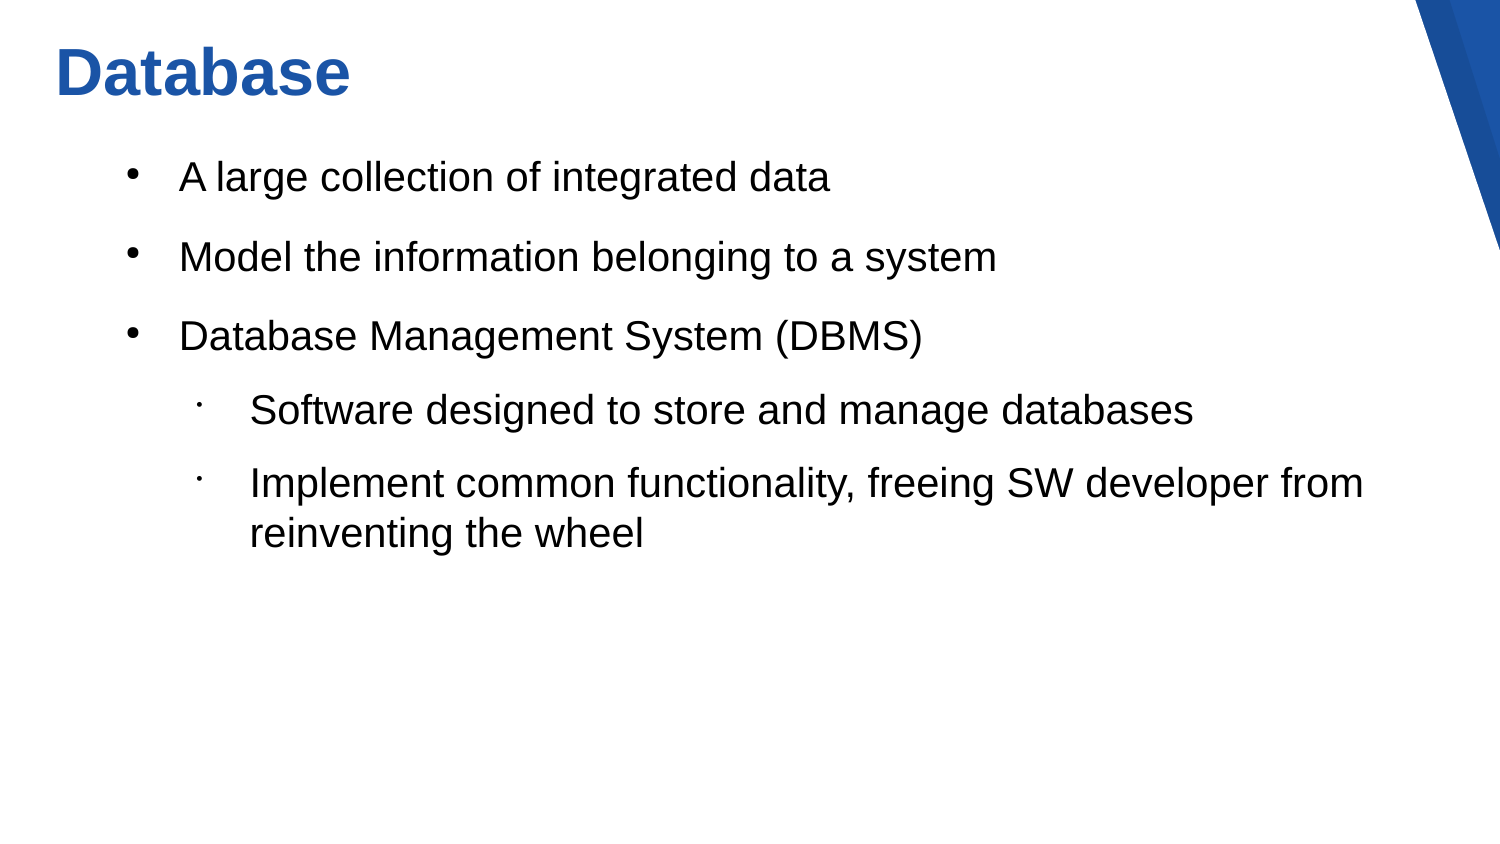

Database
# A large collection of integrated data
Model the information belonging to a system
Database Management System (DBMS)
Software designed to store and manage databases
Implement common functionality, freeing SW developer from reinventing the wheel